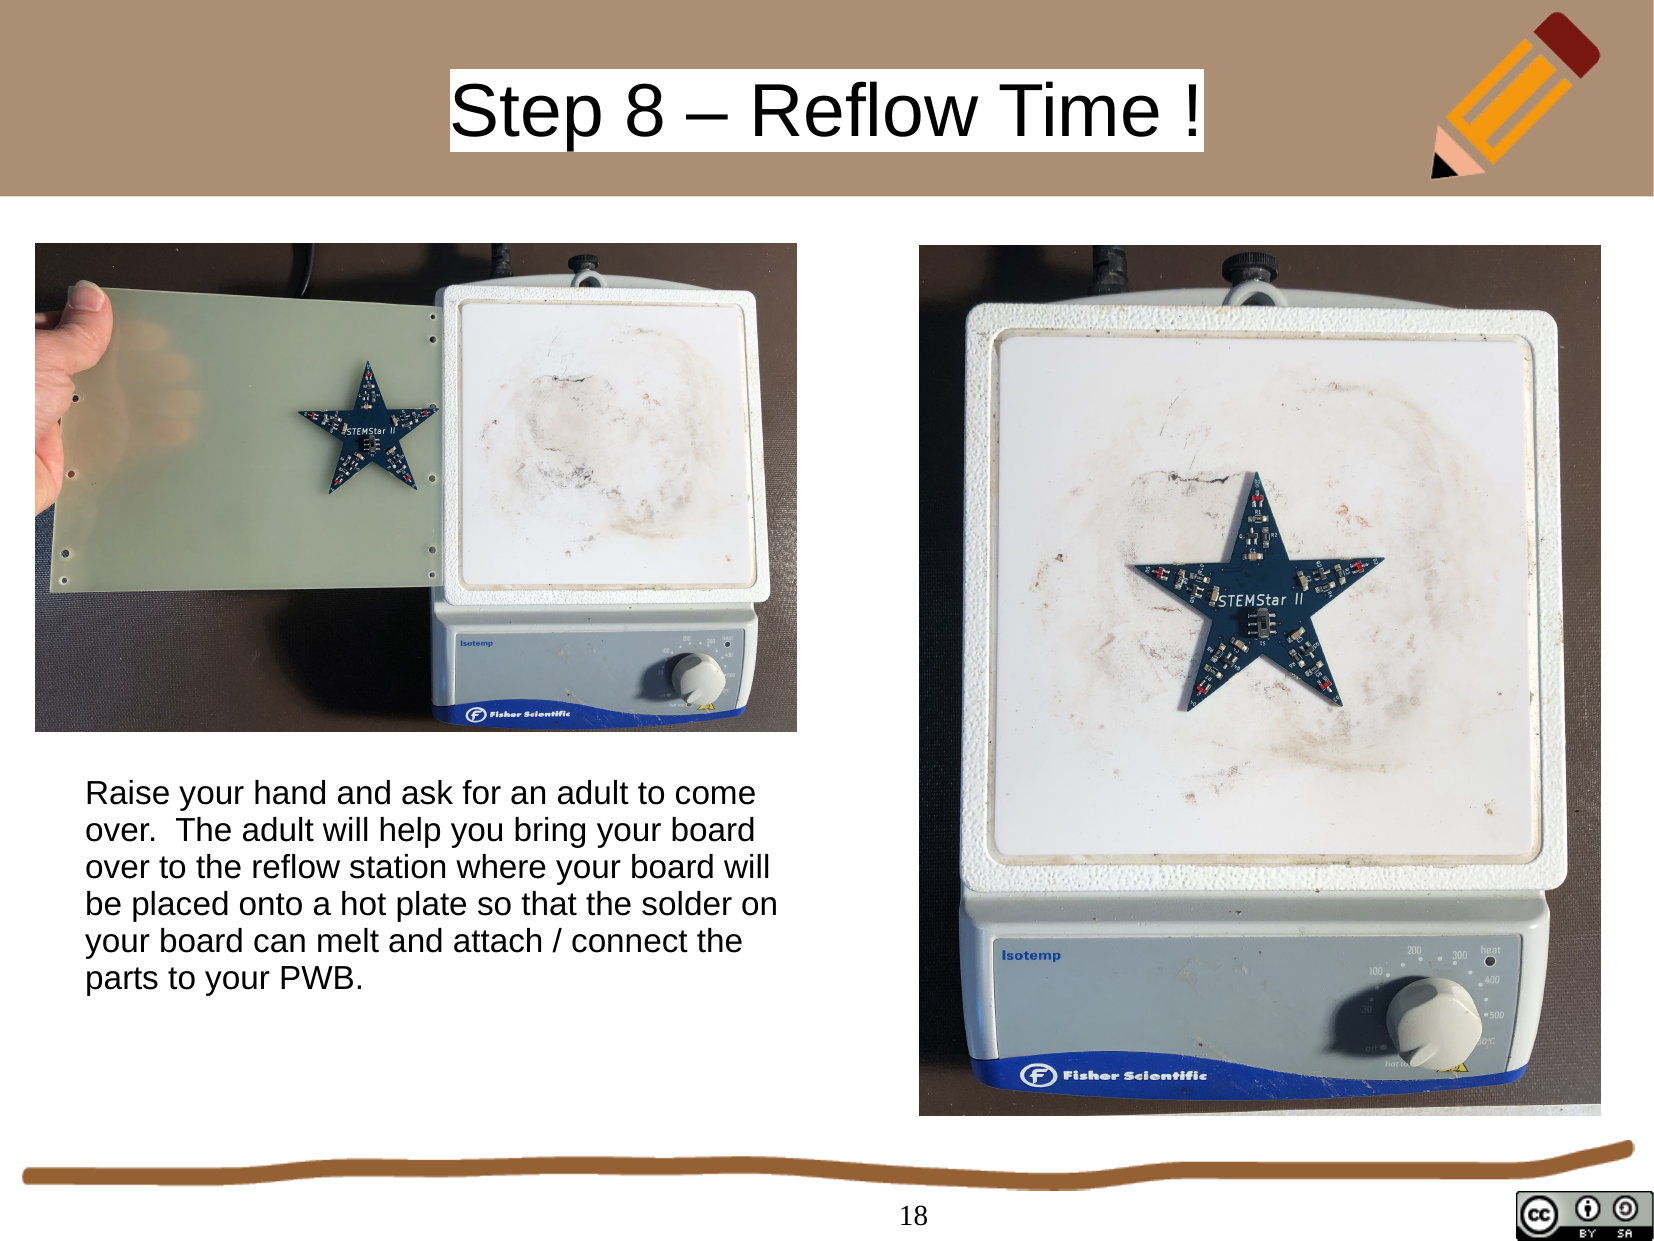

# Step 8 – Reflow Time !
Raise your hand and ask for an adult to come over. The adult will help you bring your board over to the reflow station where your board will be placed onto a hot plate so that the solder on your board can melt and attach / connect the parts to your PWB.
18